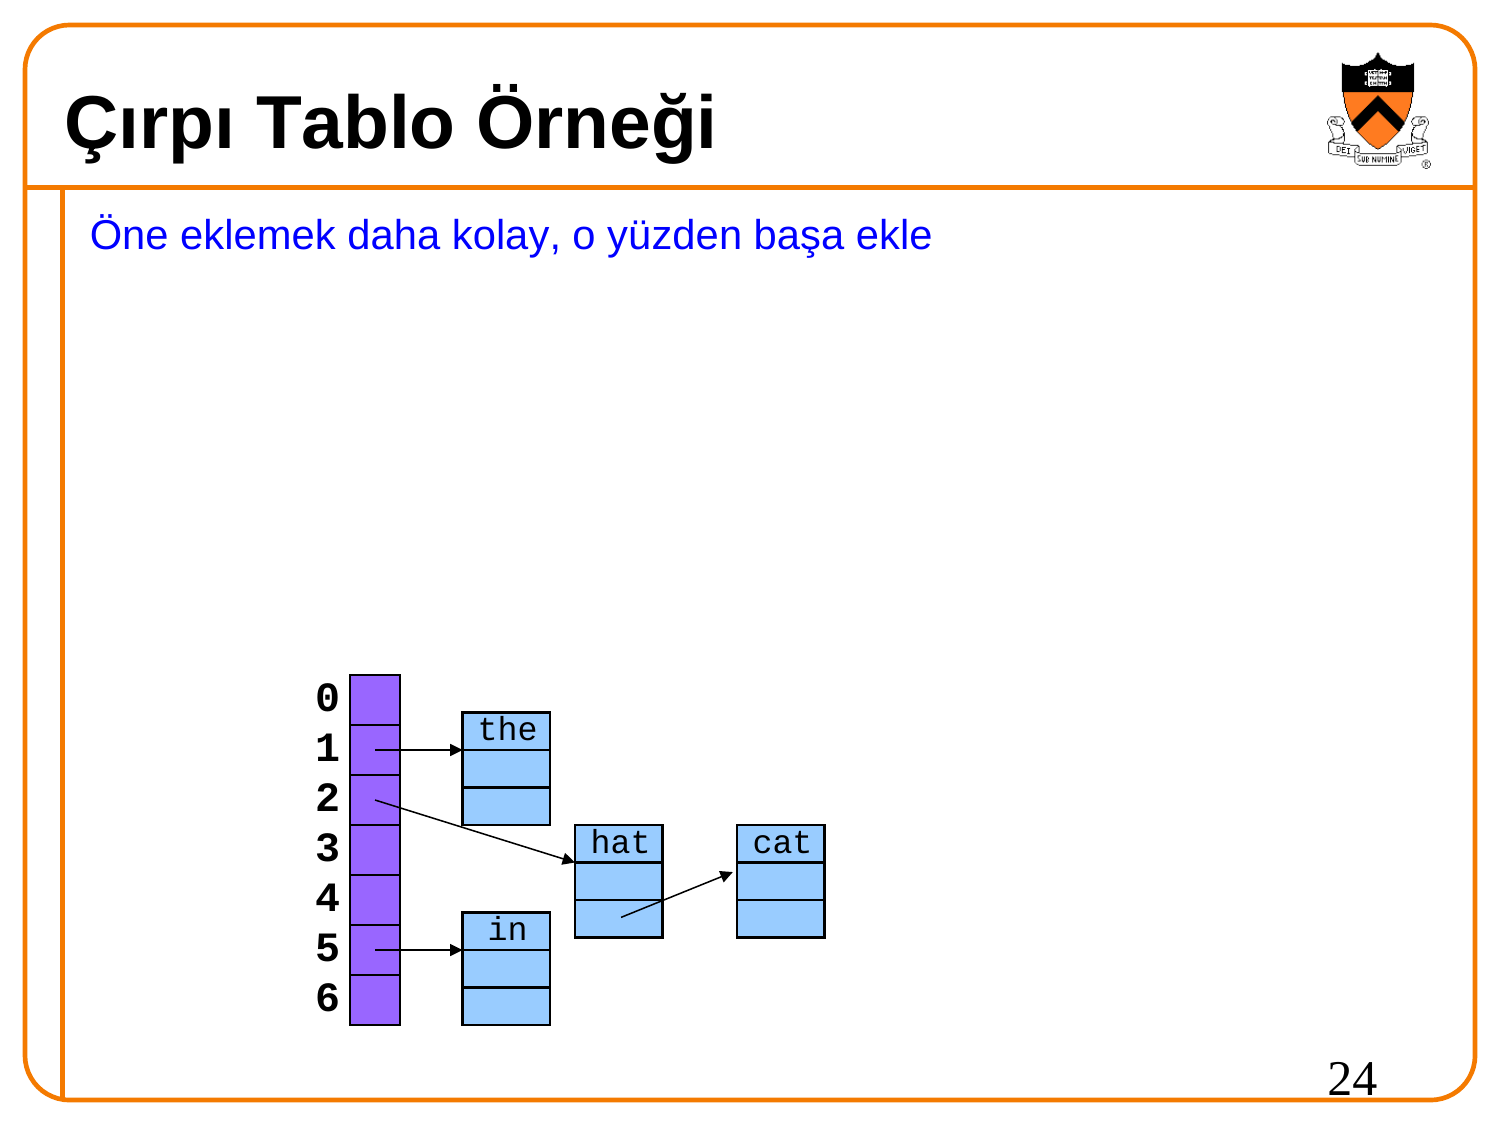

Çırpı Tablo Örneği
# Öne eklemek daha kolay, o yüzden başa ekle
0
1
2
3
4
5
6
the
hat
cat
in
24